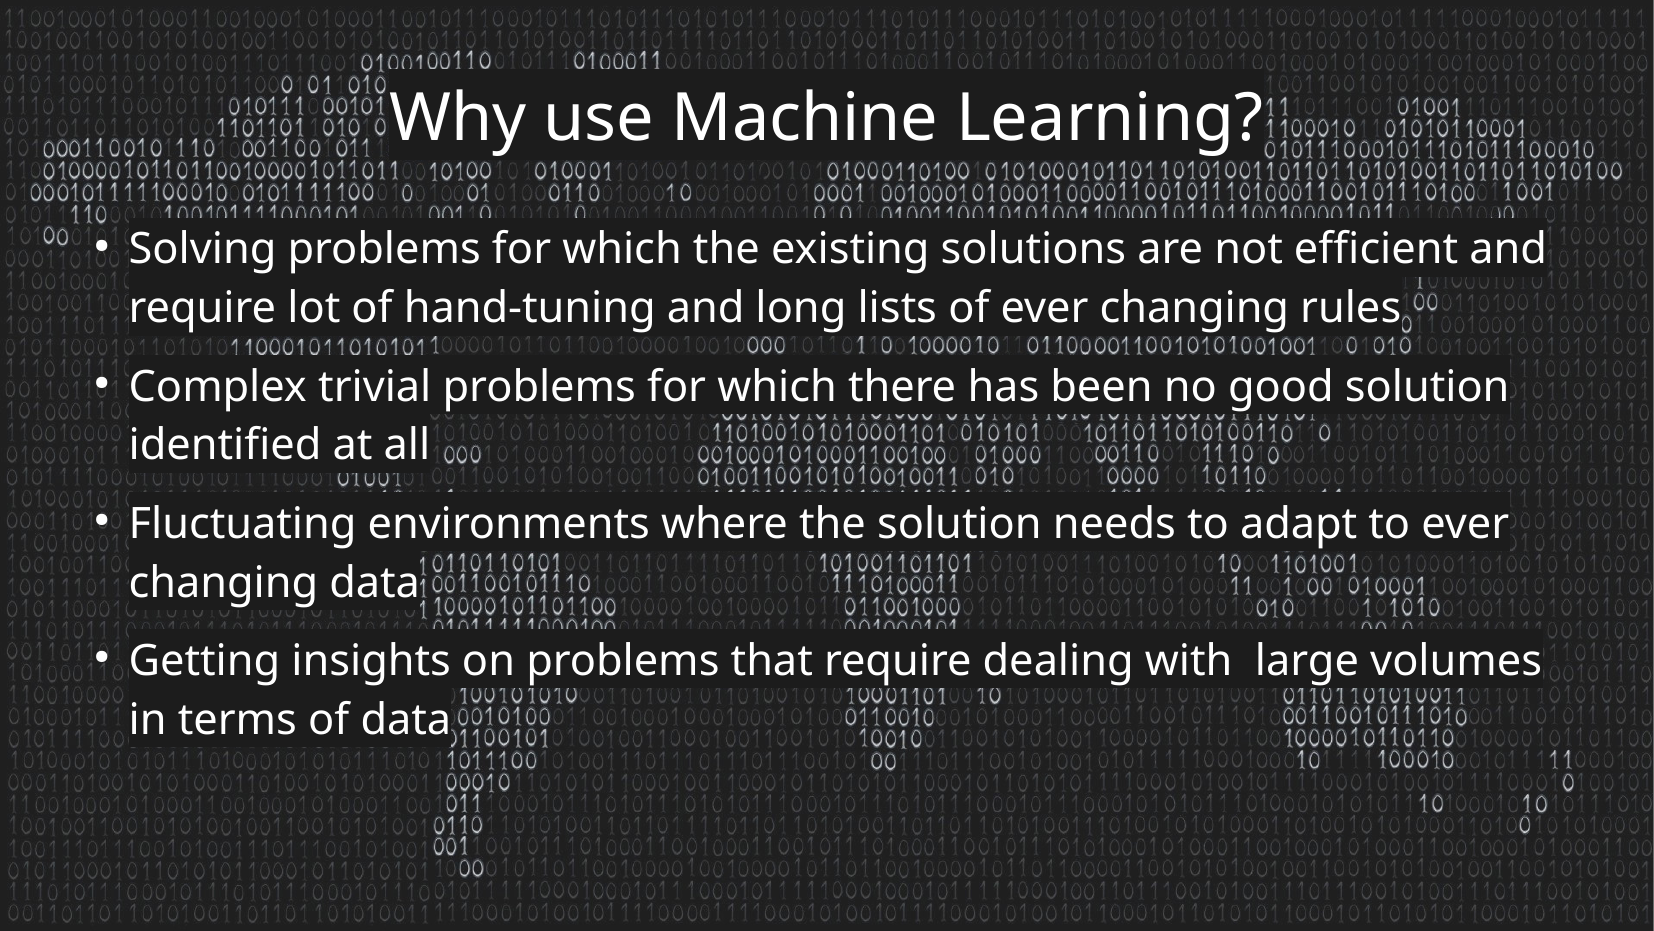

# Why use Machine Learning?
Solving problems for which the existing solutions are not efficient and require lot of hand-tuning and long lists of ever changing rules
Complex trivial problems for which there has been no good solution identified at all
Fluctuating environments where the solution needs to adapt to ever changing data
Getting insights on problems that require dealing with large volumes in terms of data